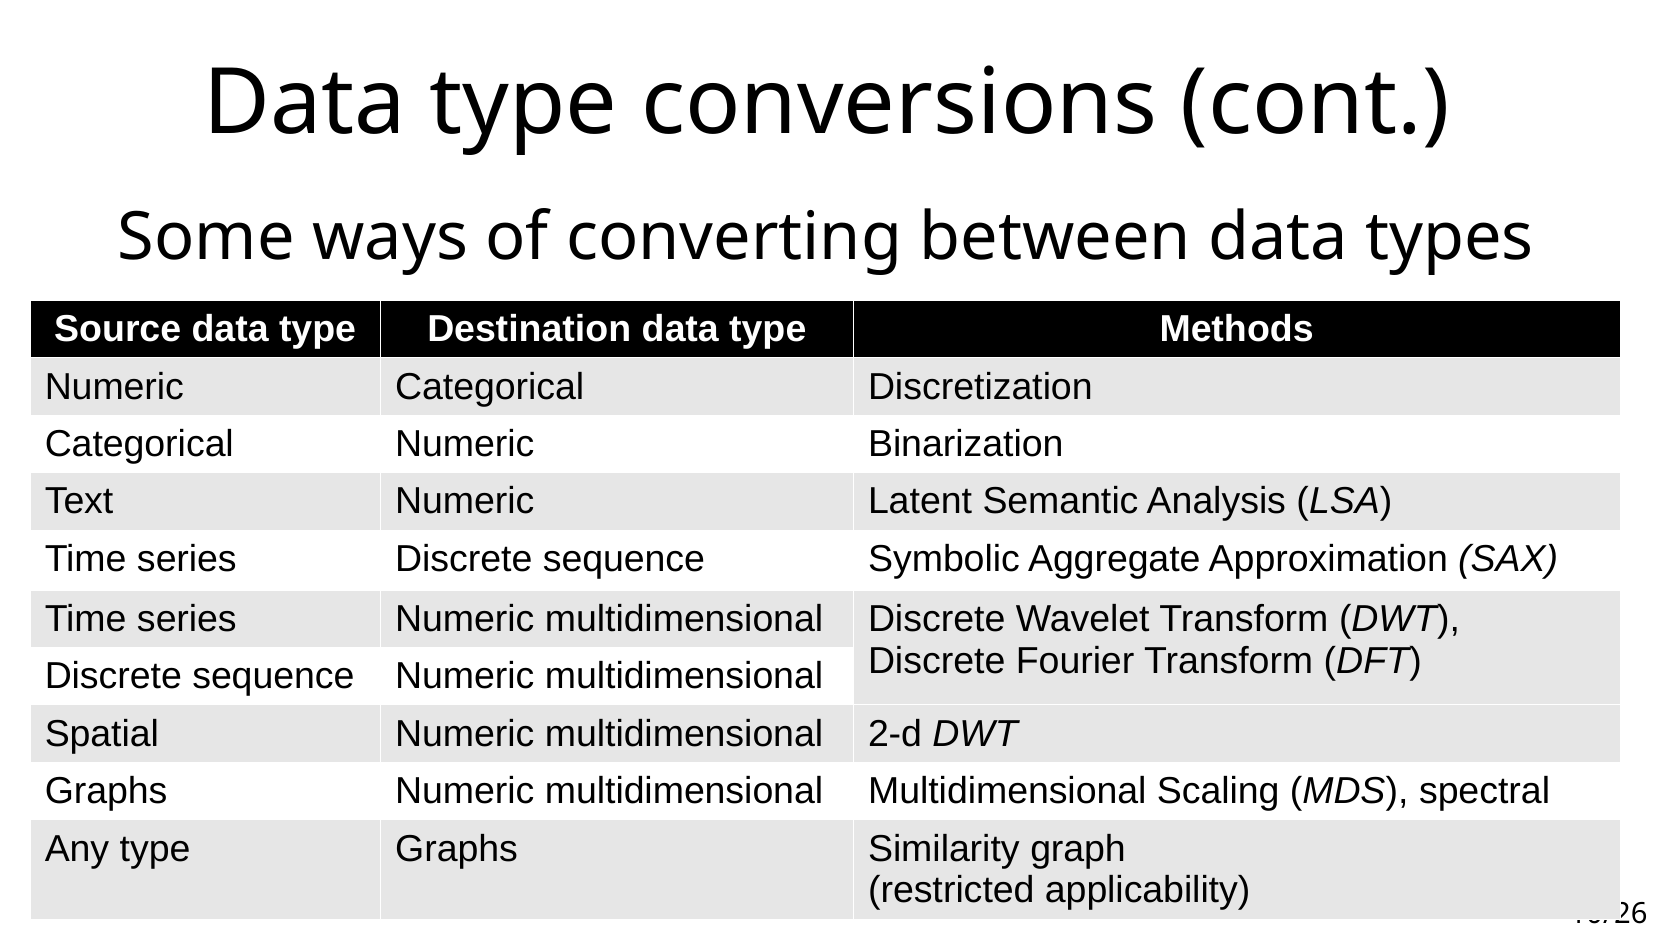

# Data type conversions (cont.)
Some ways of converting between data types
| Source data type | Destination data type | Methods |
| --- | --- | --- |
| Numeric | Categorical | Discretization |
| Categorical | Numeric | Binarization |
| Text | Numeric | Latent Semantic Analysis (LSA) |
| Time series | Discrete sequence | Symbolic Aggregate Approximation (SAX) |
| Time series | Numeric multidimensional | Discrete Wavelet Transform (DWT), Discrete Fourier Transform (DFT) |
| Discrete sequence | Numeric multidimensional | |
| Spatial | Numeric multidimensional | 2-d DWT |
| Graphs | Numeric multidimensional | Multidimensional Scaling (MDS), spectral |
| Any type | Graphs | Similarity graph (restricted applicability) |
10